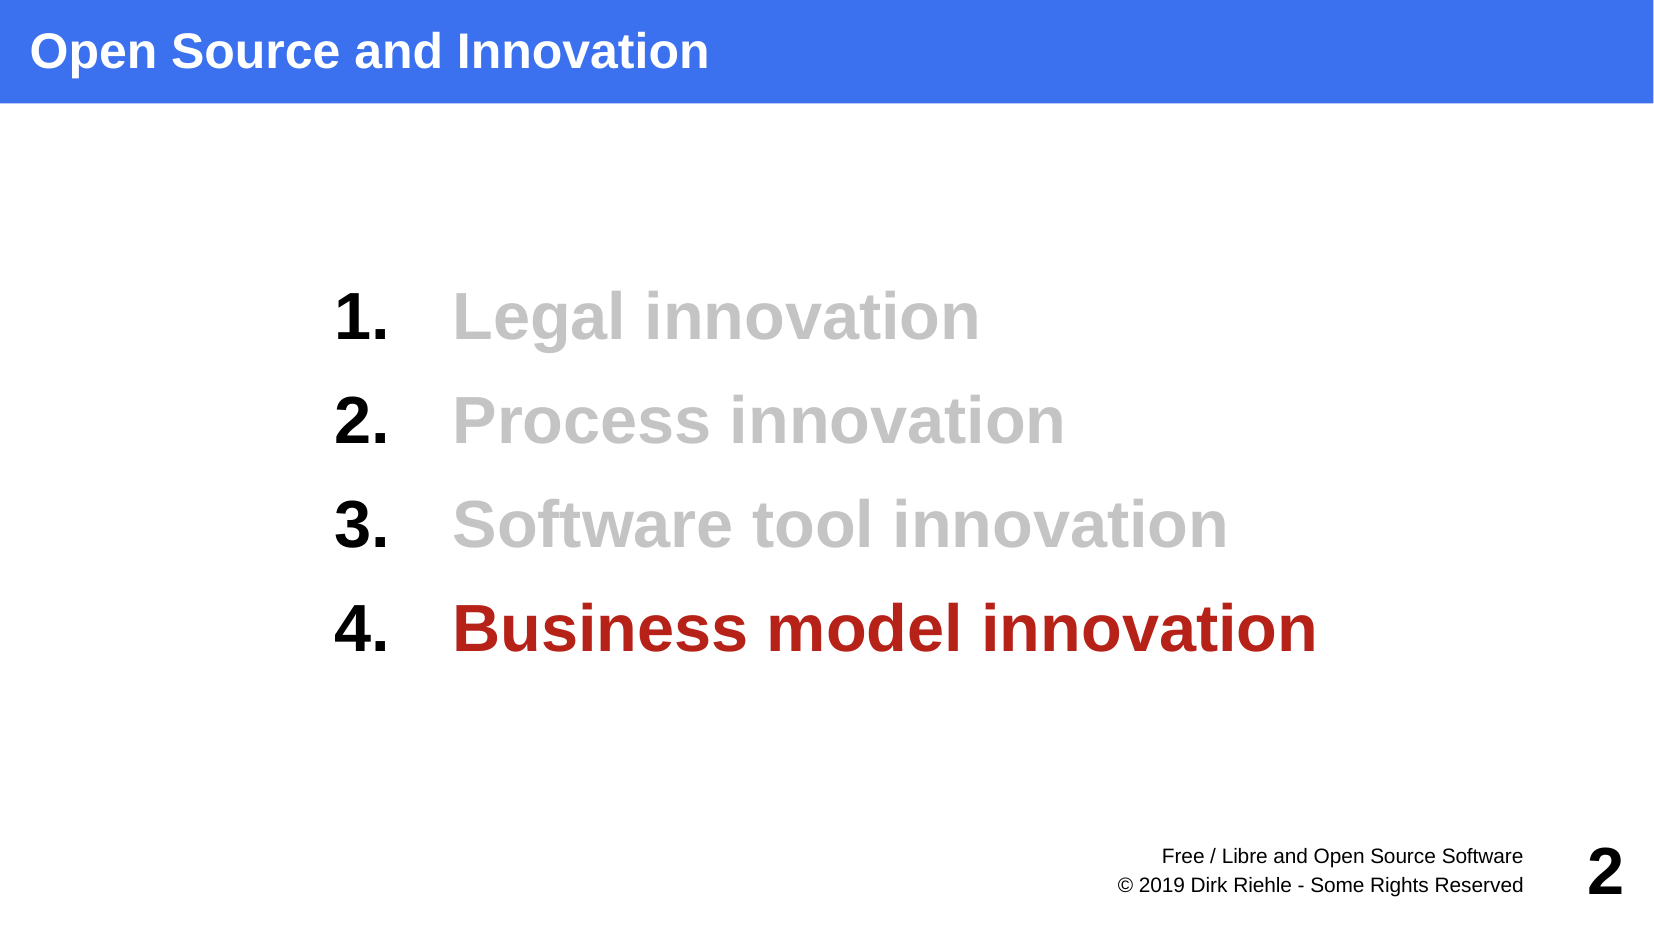

# Open Source and Innovation
Legal innovation
Process innovation
Software tool innovation
Business model innovation
Free / Libre and Open Source Software
2
© 2019 Dirk Riehle - Some Rights Reserved